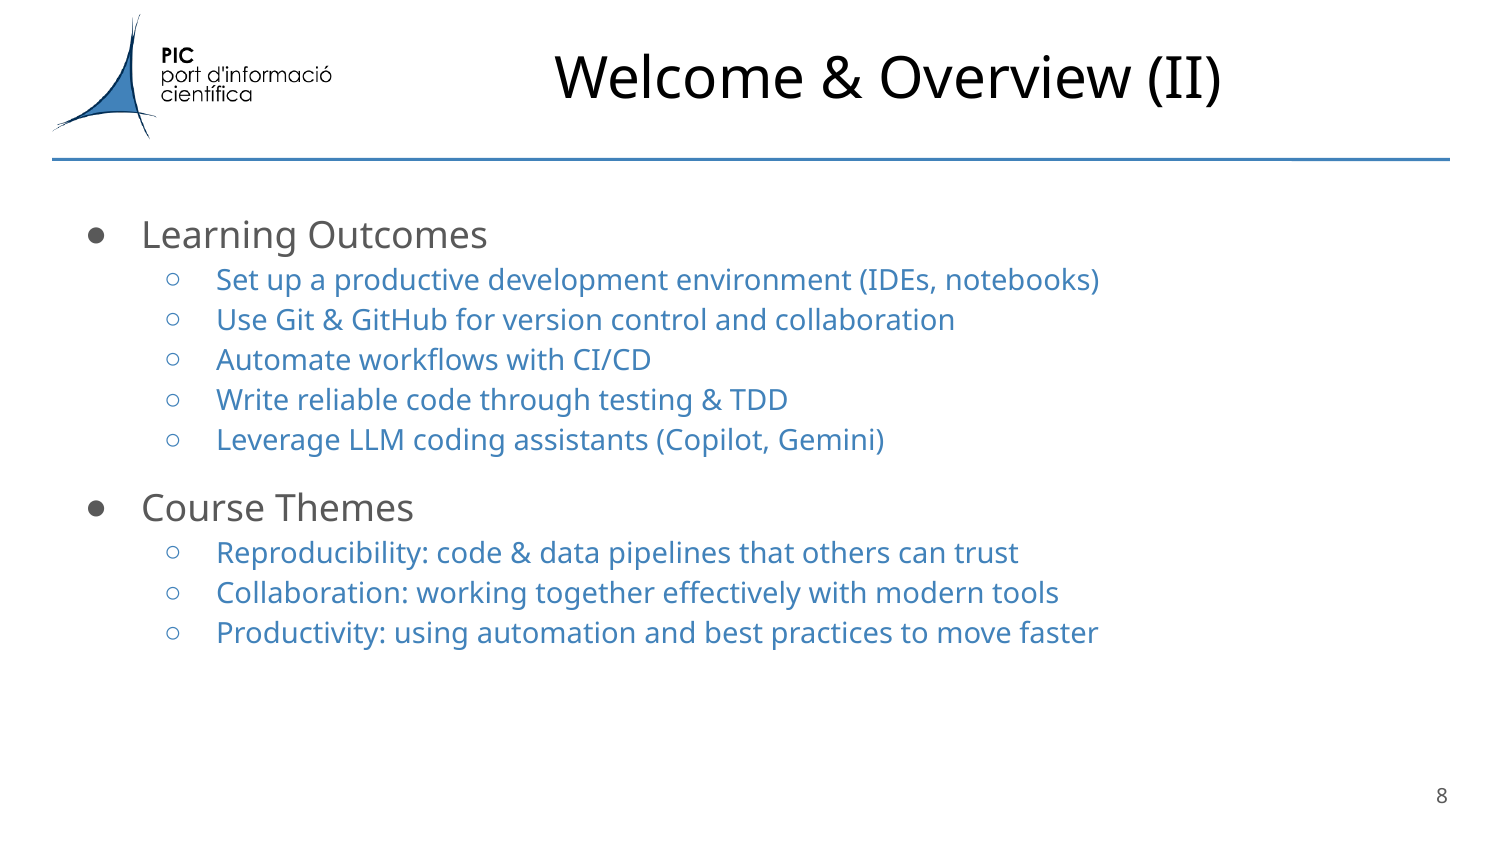

# Welcome & Overview (II)
Learning Outcomes
Set up a productive development environment (IDEs, notebooks)
Use Git & GitHub for version control and collaboration
Automate workflows with CI/CD
Write reliable code through testing & TDD
Leverage LLM coding assistants (Copilot, Gemini)
Course Themes
Reproducibility: code & data pipelines that others can trust
Collaboration: working together effectively with modern tools
Productivity: using automation and best practices to move faster